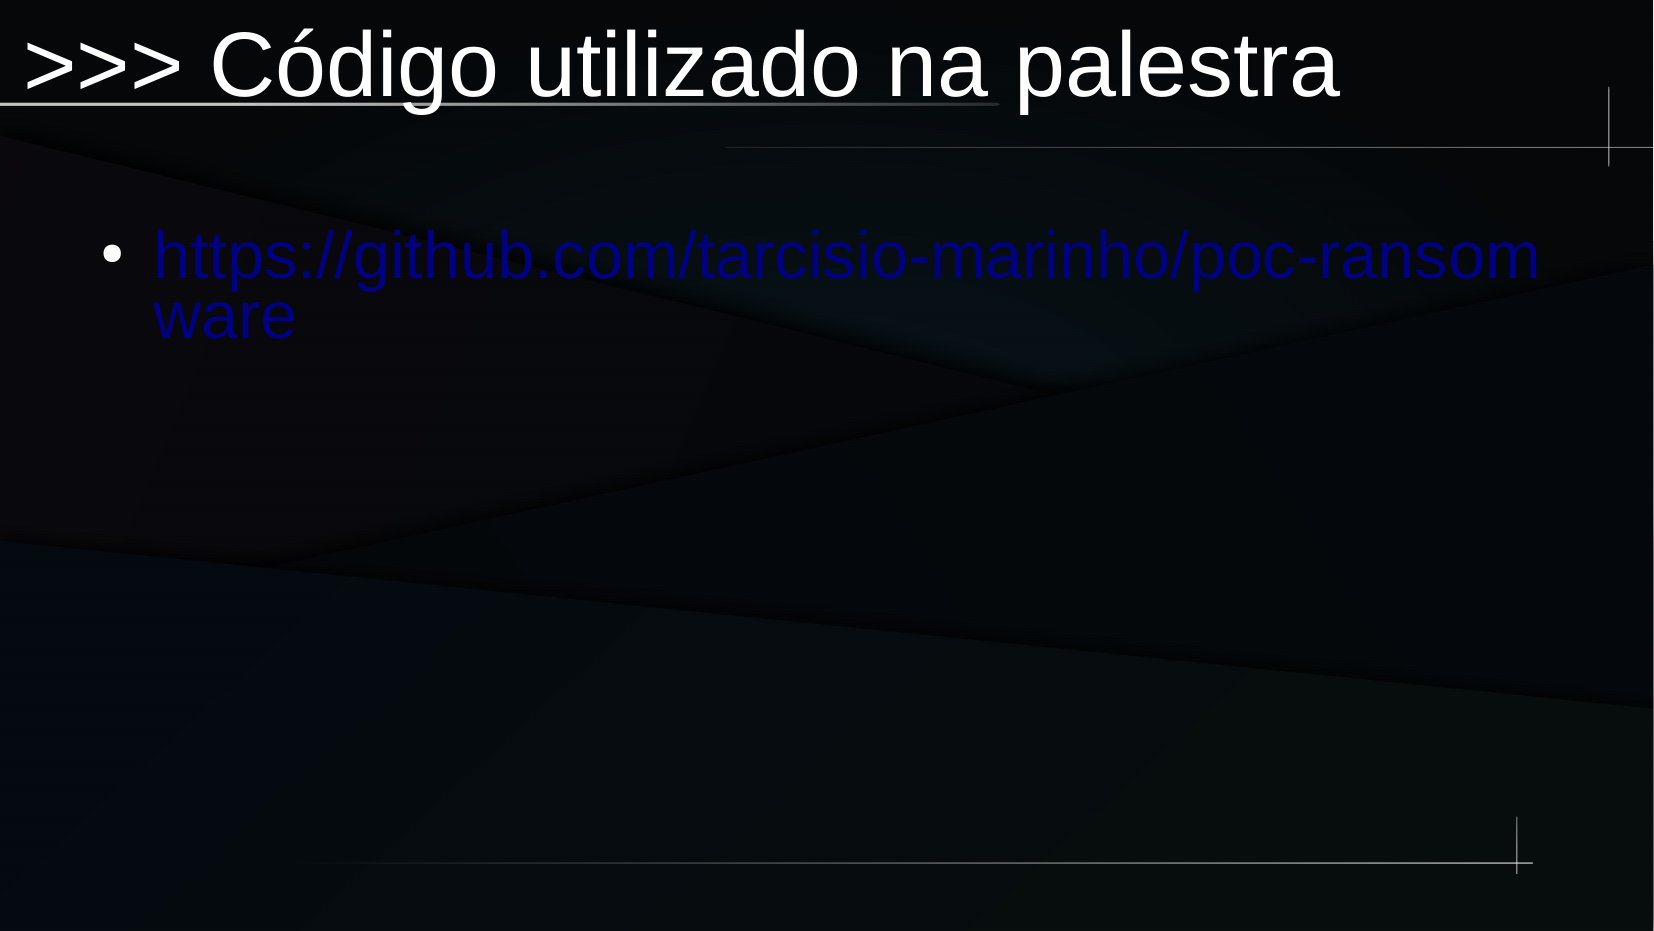

# >>> Código utilizado na palestra
https://github.com/tarcisio-marinho/poc-ransomware